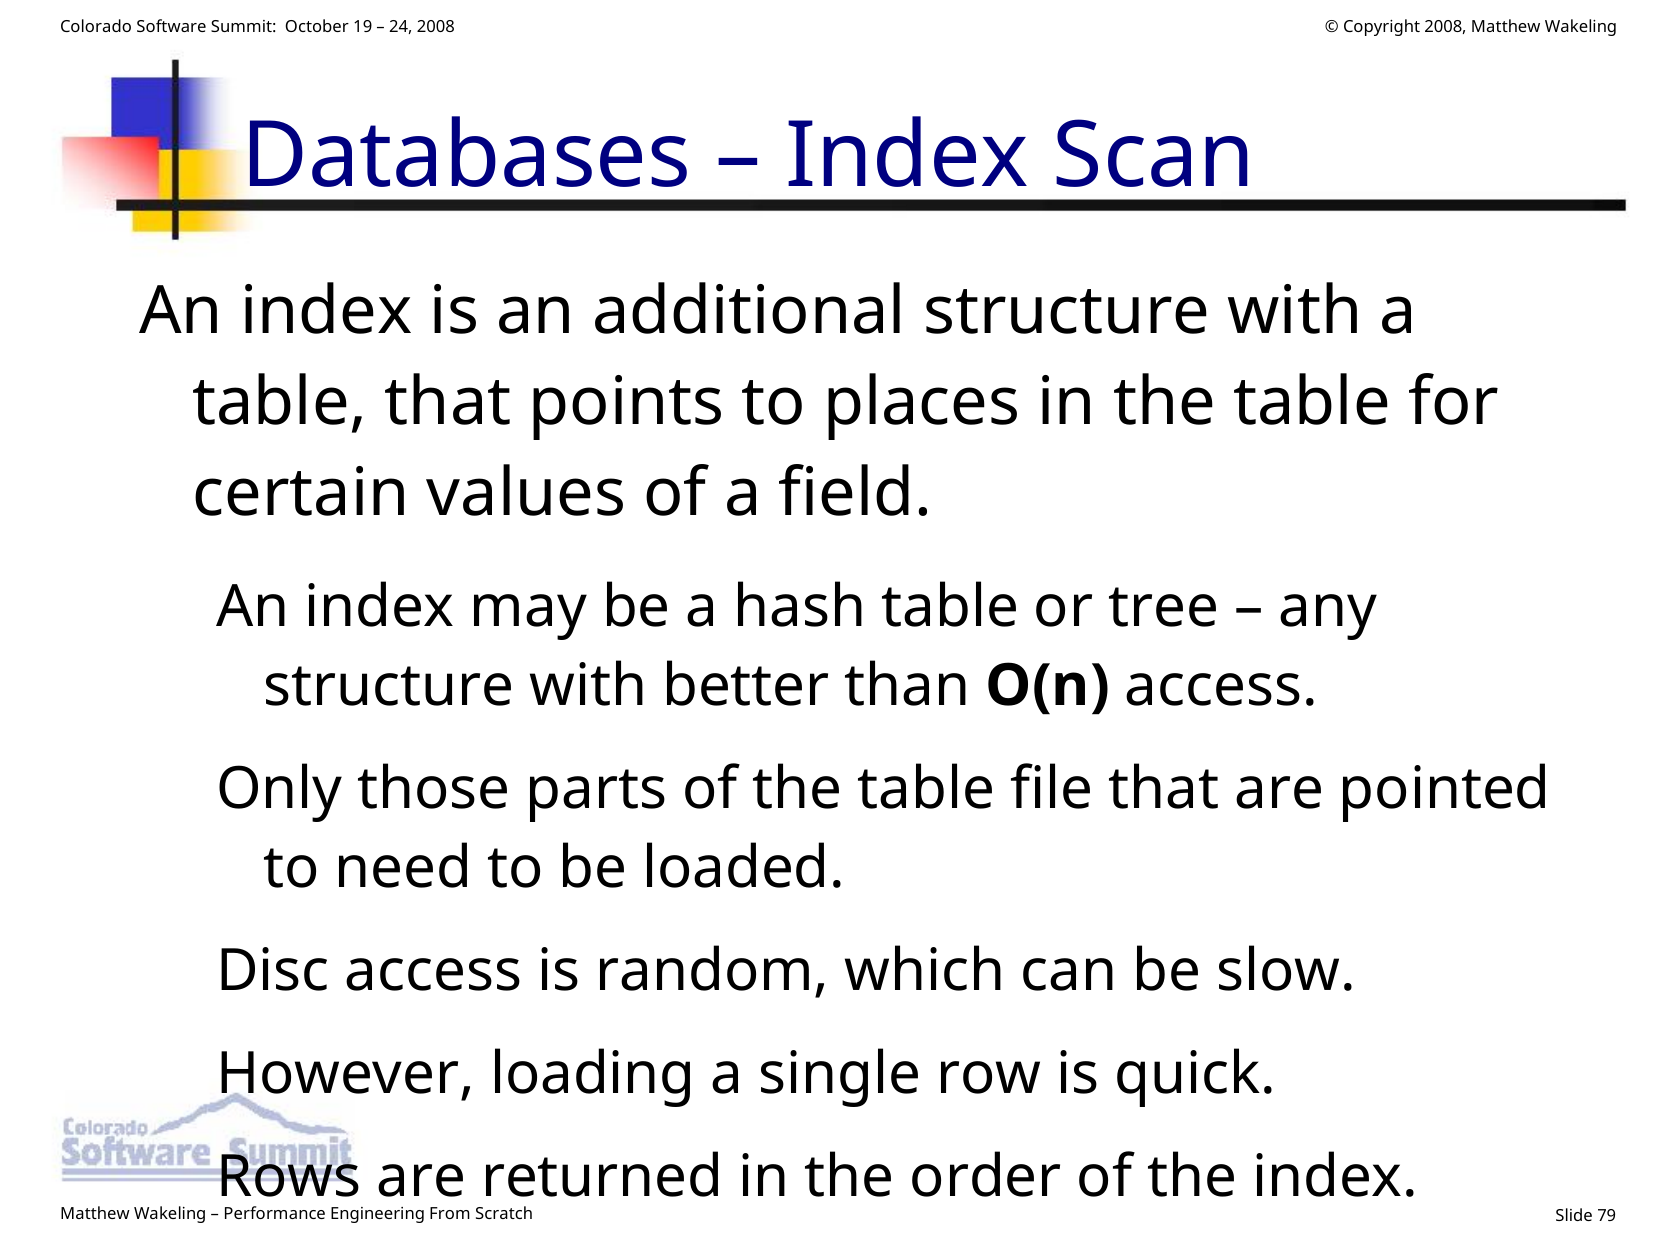

# Databases – Index Scan
An index is an additional structure with a table, that points to places in the table for certain values of a field.
An index may be a hash table or tree – any structure with better than O(n) access.
Only those parts of the table file that are pointed to need to be loaded.
Disc access is random, which can be slow.
However, loading a single row is quick.
Rows are returned in the order of the index.